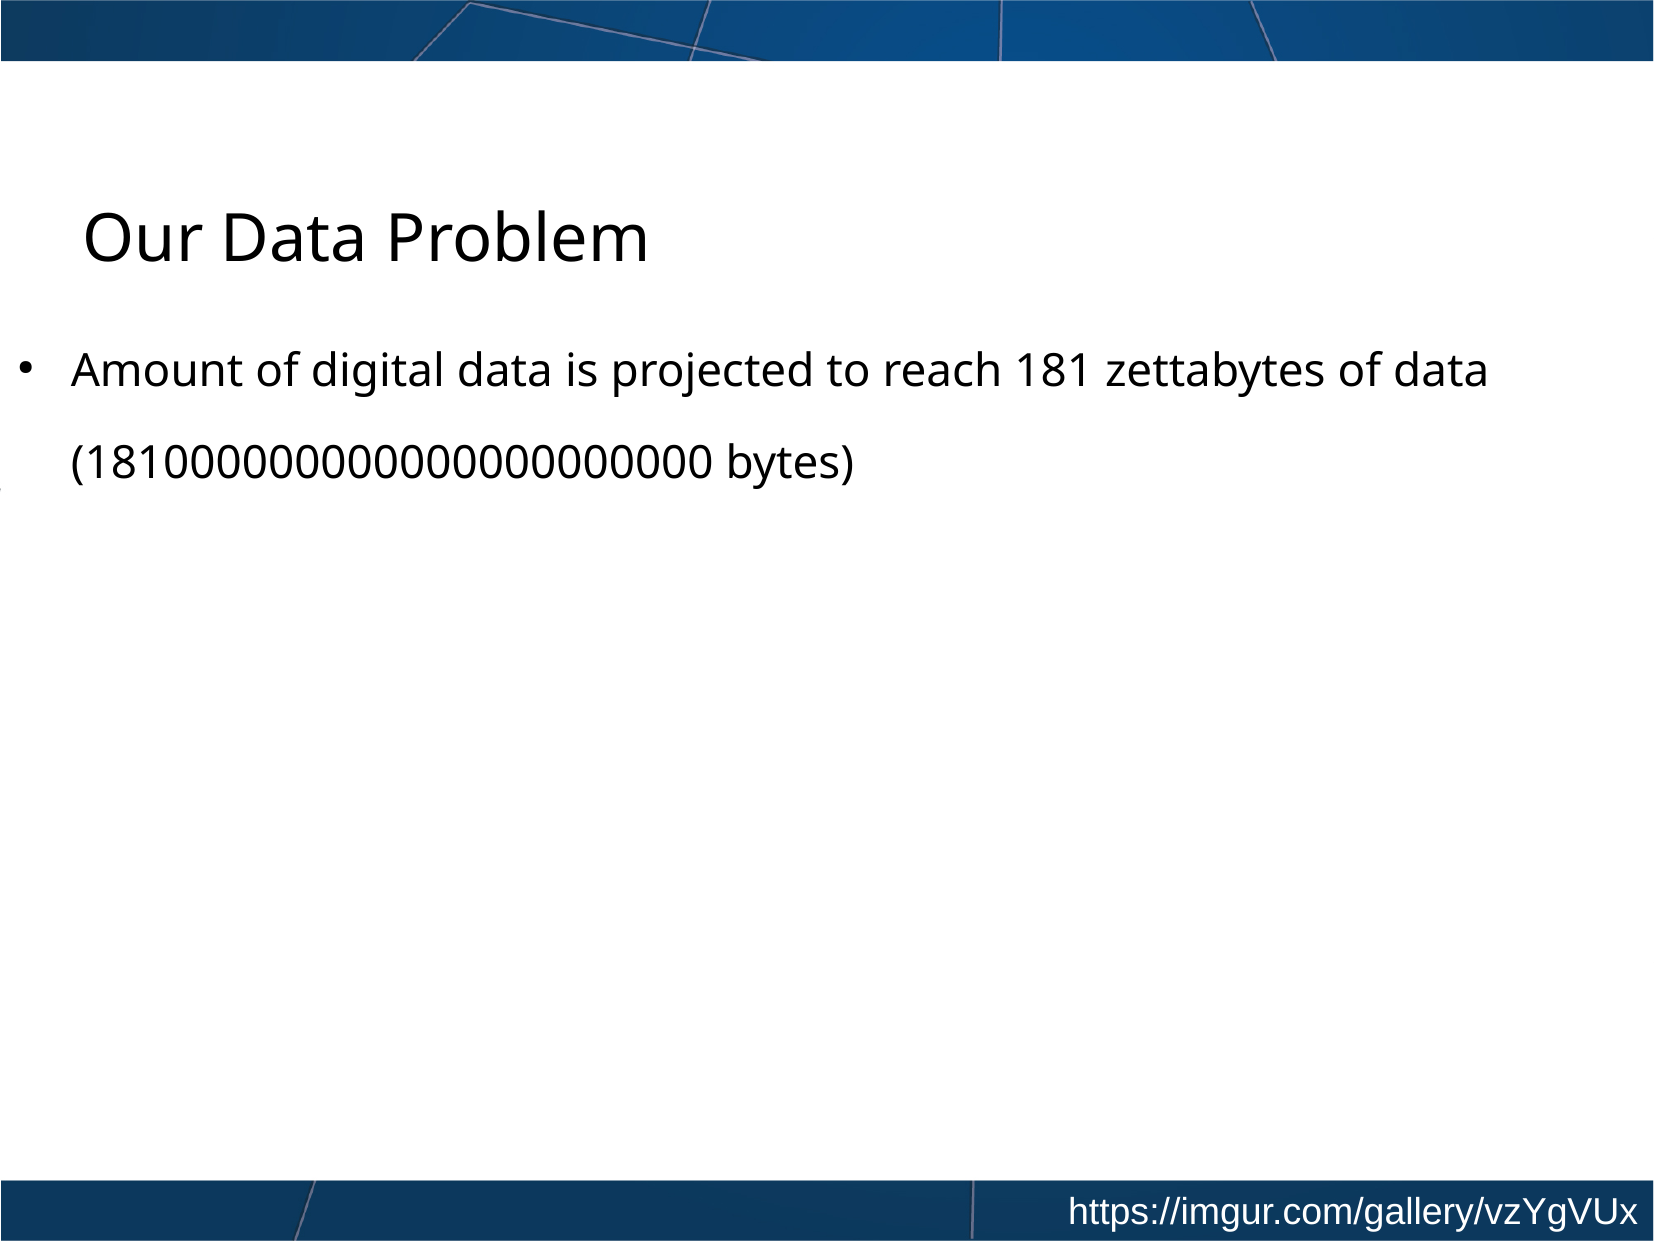

# Our Data Problem
Amount of digital data is projected to reach 181 zettabytes of data
(181000000000000000000000 bytes)
https://imgur.com/gallery/vzYgVUx